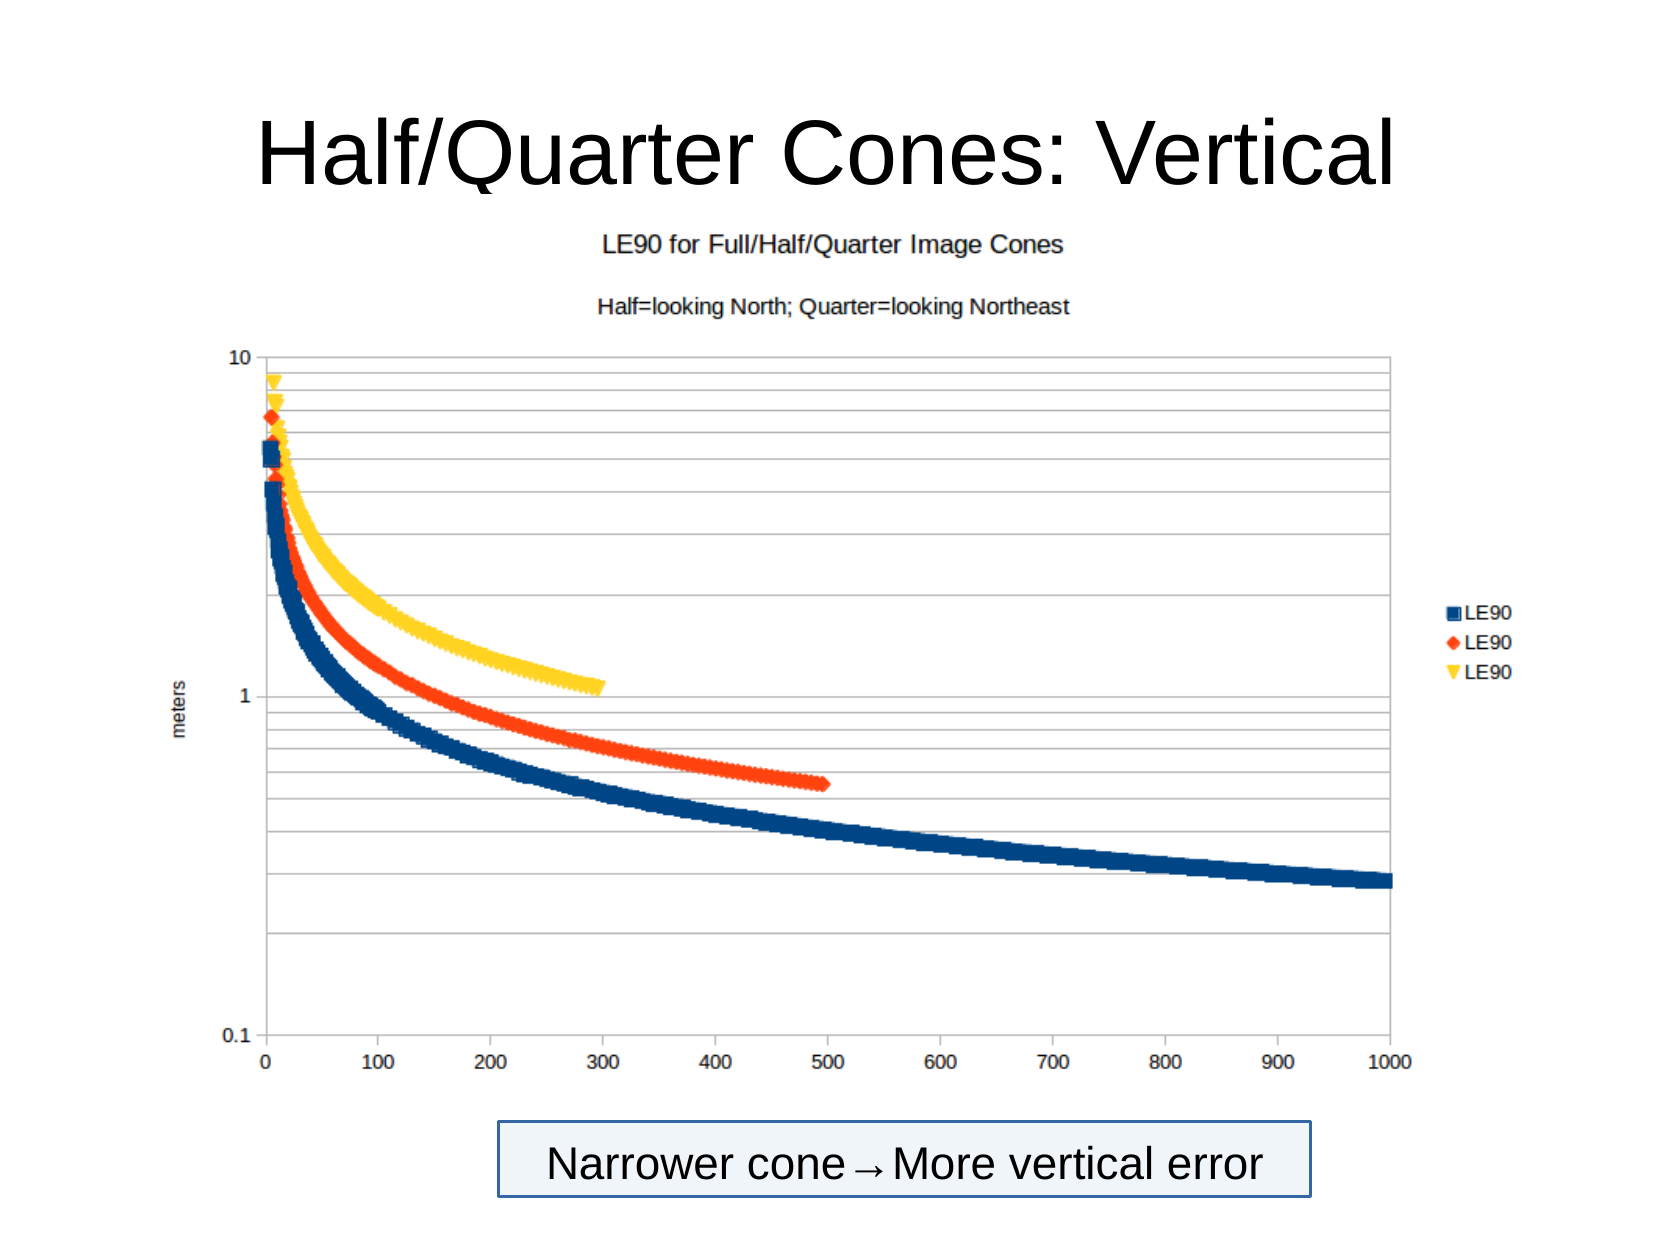

# Half/Quarter Cones: Vertical
Narrower cone→More vertical error